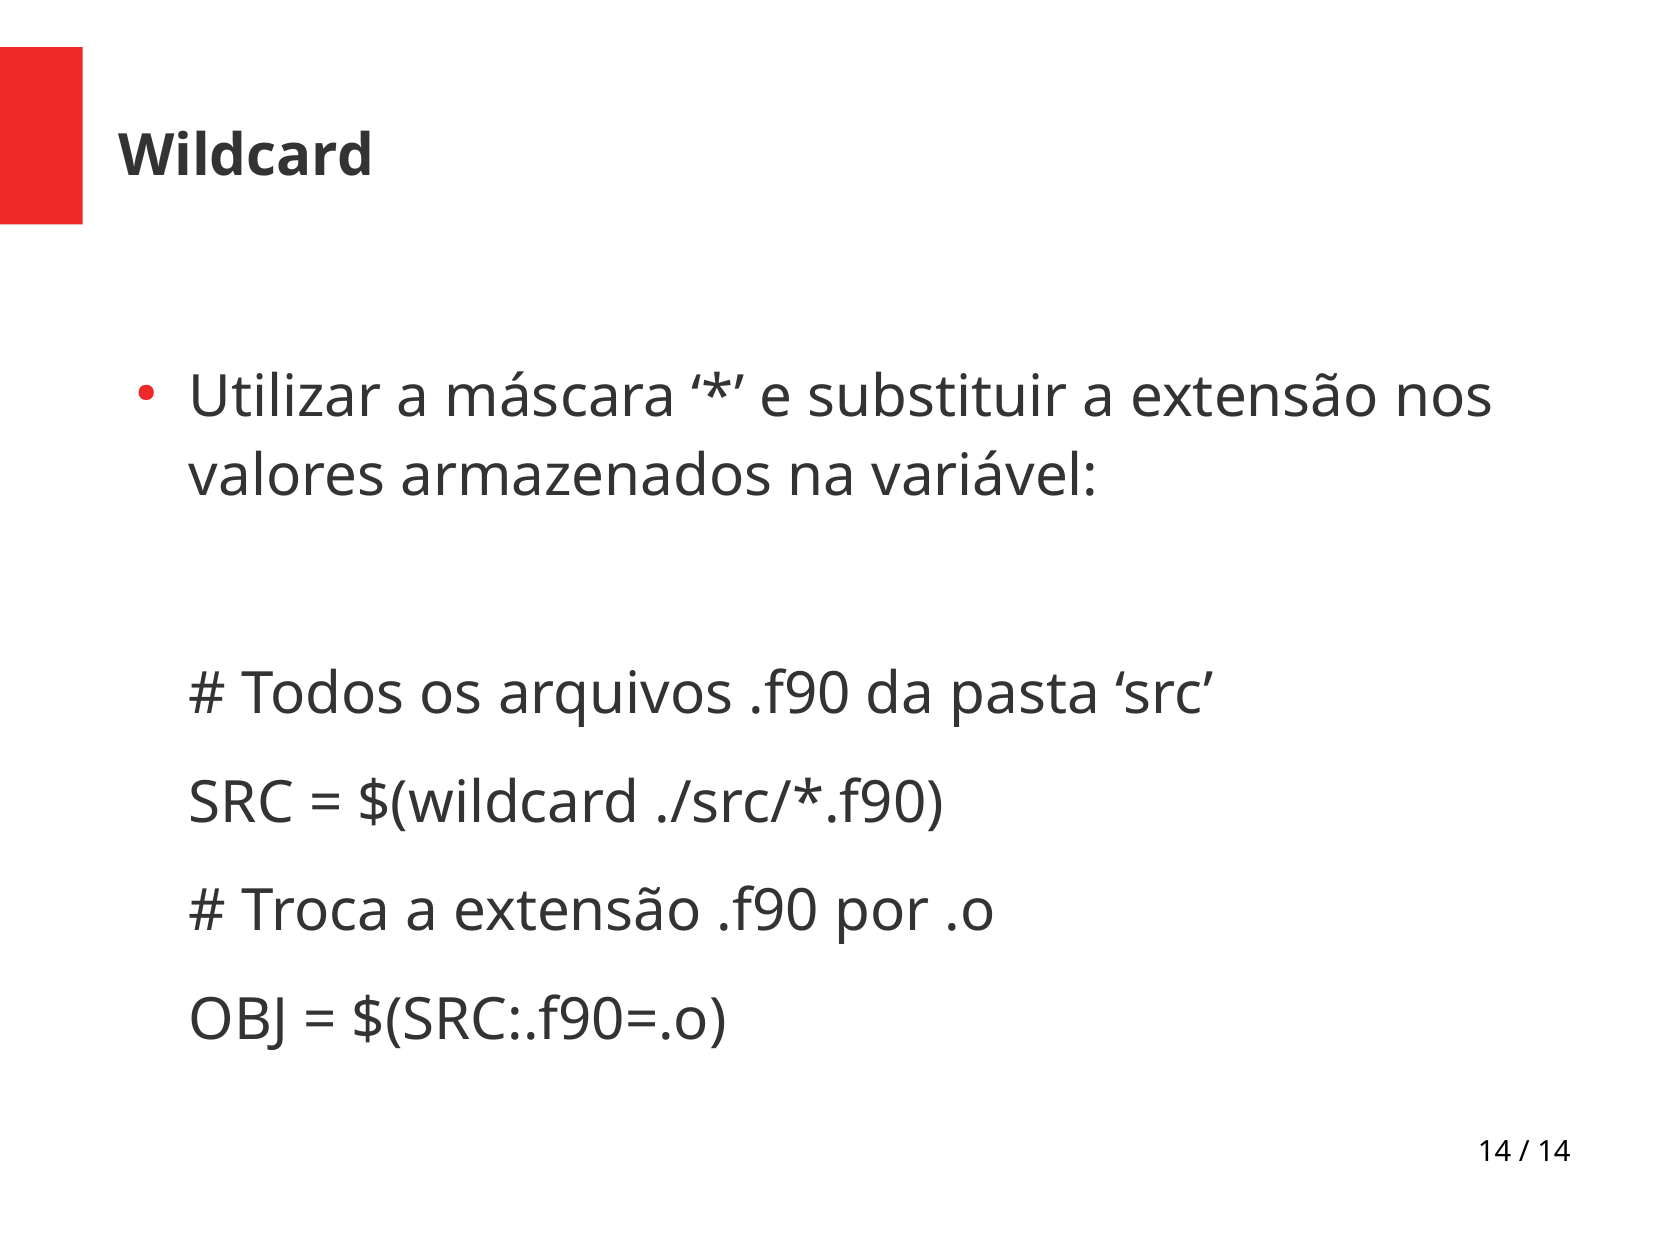

# Wildcard
Utilizar a máscara ‘*’ e substituir a extensão nos valores armazenados na variável:
# Todos os arquivos .f90 da pasta ‘src’
SRC = $(wildcard ./src/*.f90)
# Troca a extensão .f90 por .o
OBJ = $(SRC:.f90=.o)
14